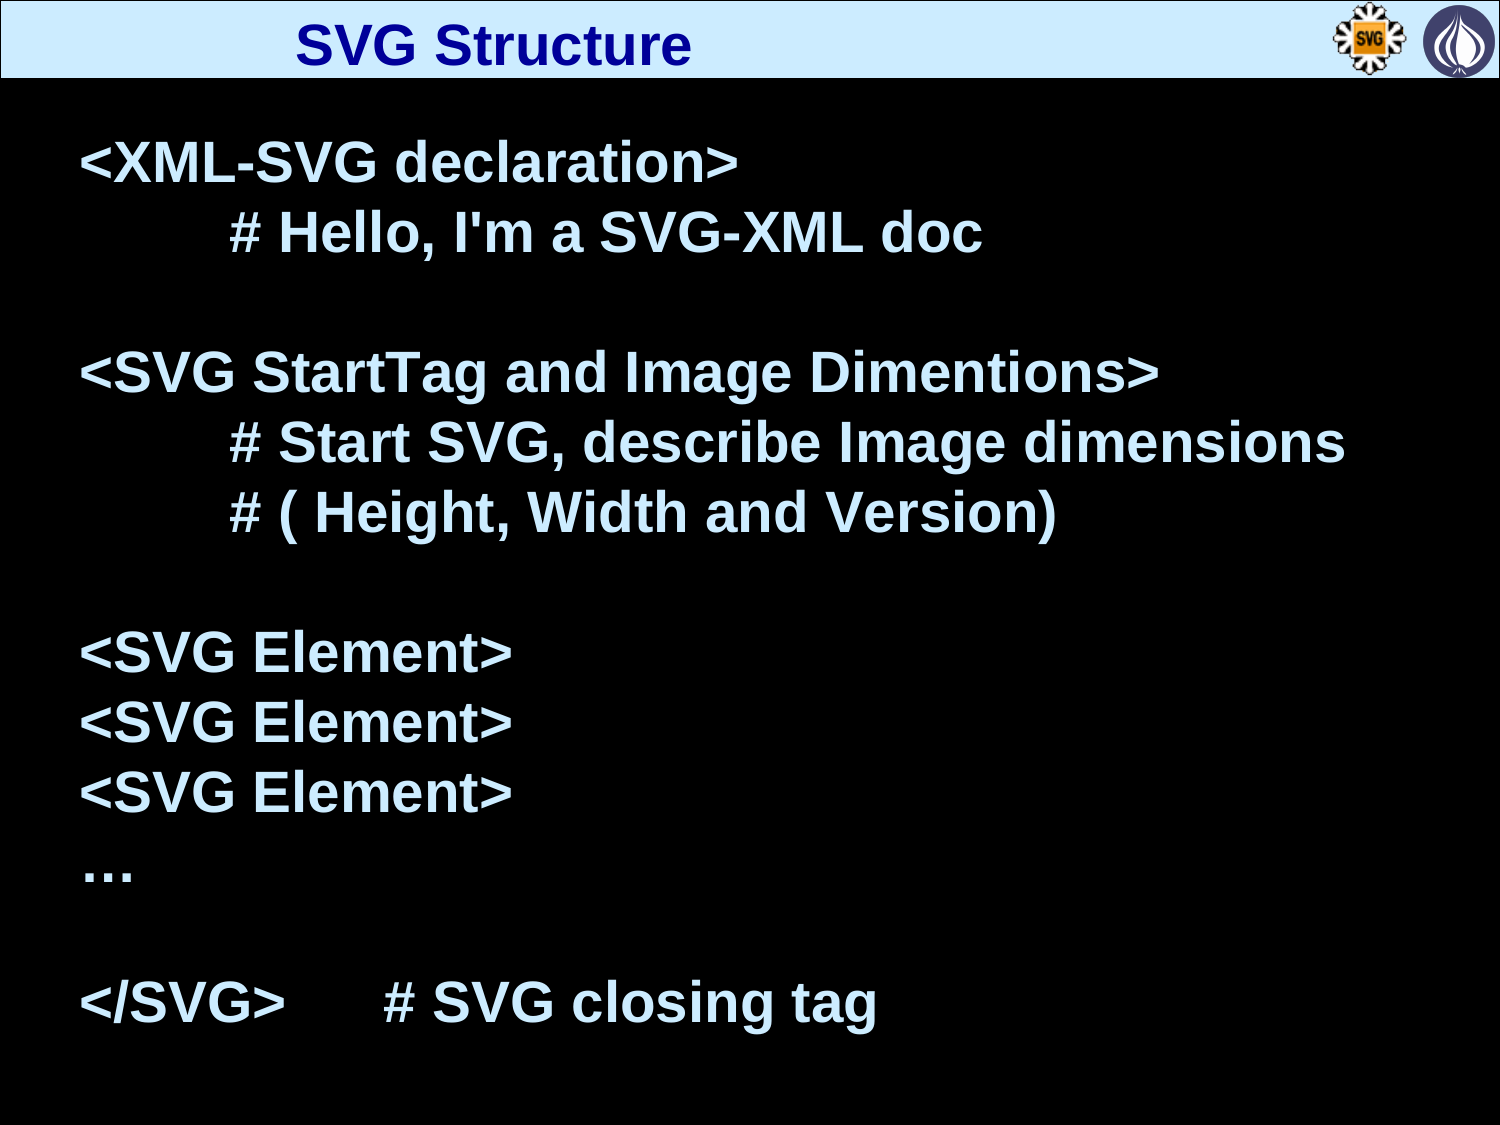

SVG Structure
<XML-SVG declaration>
 	# Hello, I'm a SVG-XML doc
<SVG StartTag and Image Dimentions>
 	# Start SVG, describe Image dimensions
 	# ( Height, Width and Version)
<SVG Element>
<SVG Element>
<SVG Element>
…
</SVG> # SVG closing tag